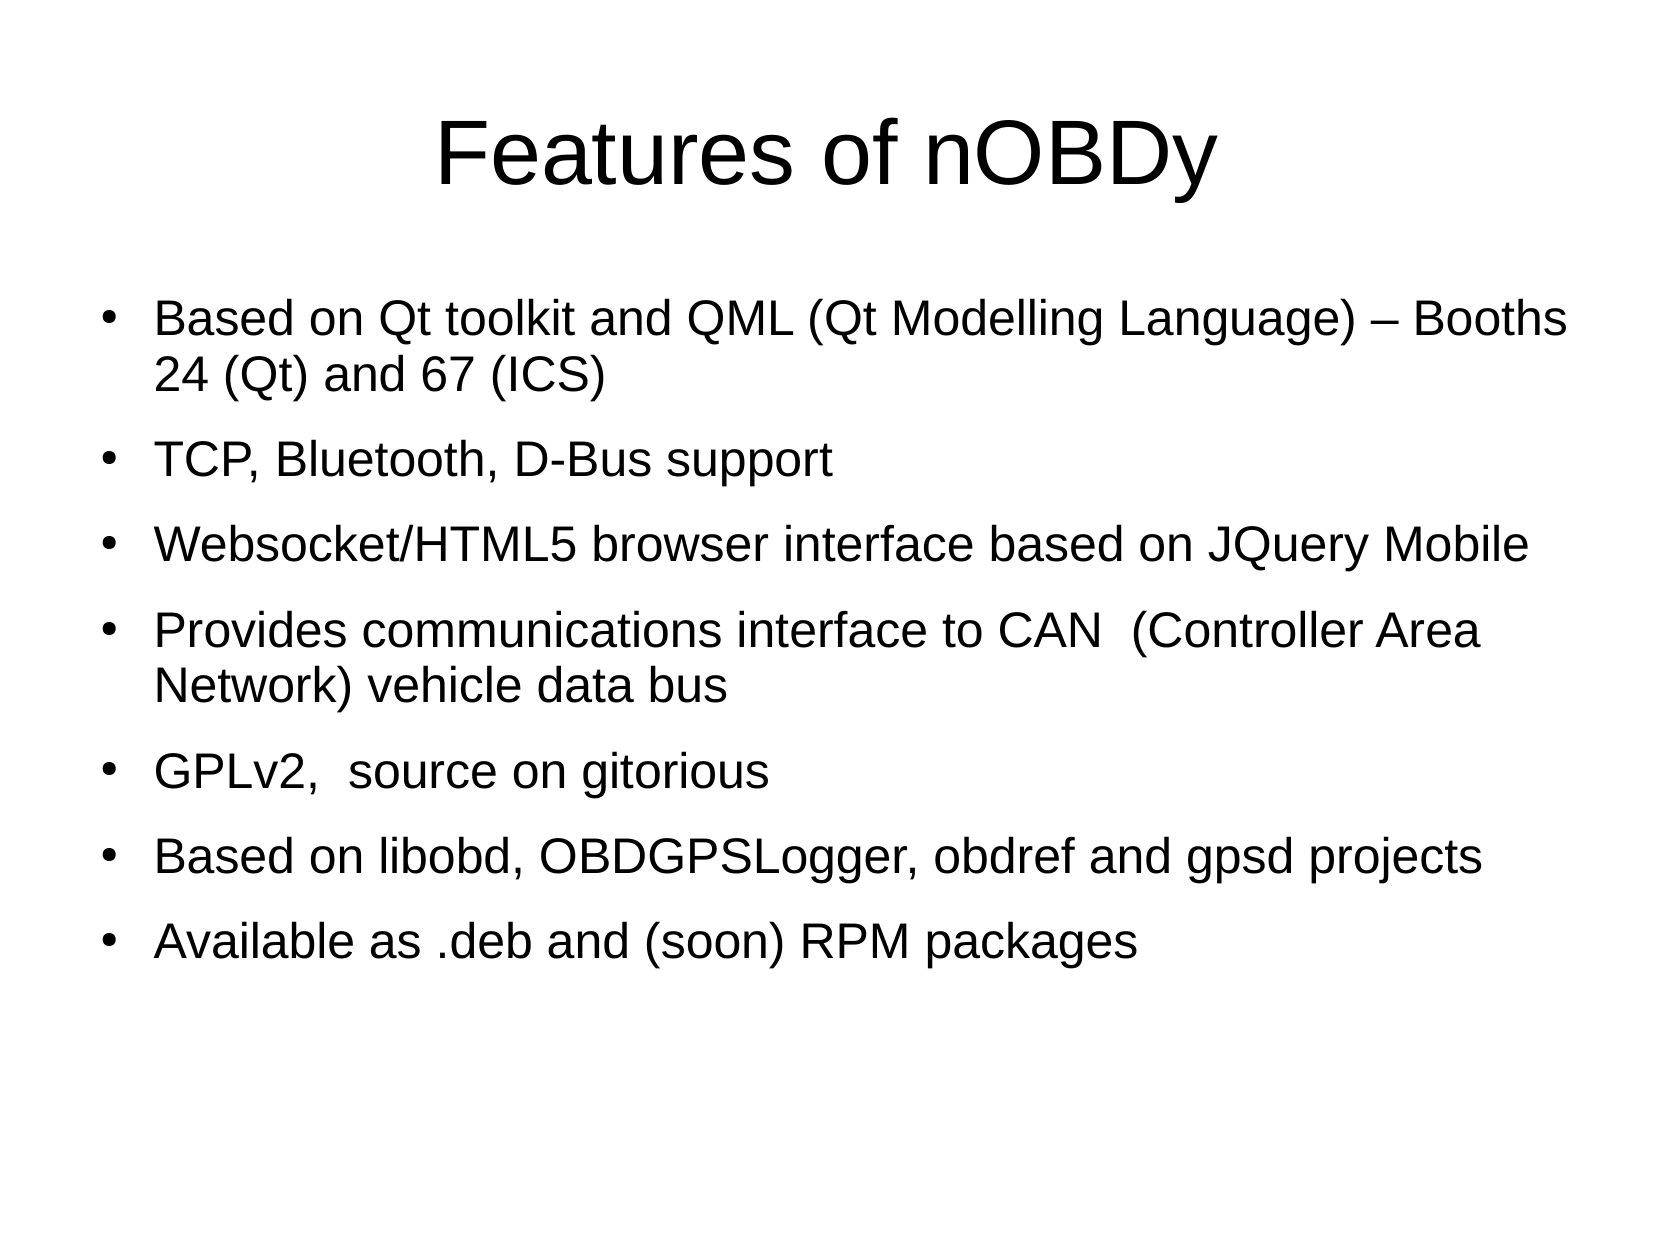

# Features of nOBDy
Based on Qt toolkit and QML (Qt Modelling Language) – Booths 24 (Qt) and 67 (ICS)
TCP, Bluetooth, D-Bus support
Websocket/HTML5 browser interface based on JQuery Mobile
Provides communications interface to CAN (Controller Area Network) vehicle data bus
GPLv2, source on gitorious
Based on libobd, OBDGPSLogger, obdref and gpsd projects
Available as .deb and (soon) RPM packages